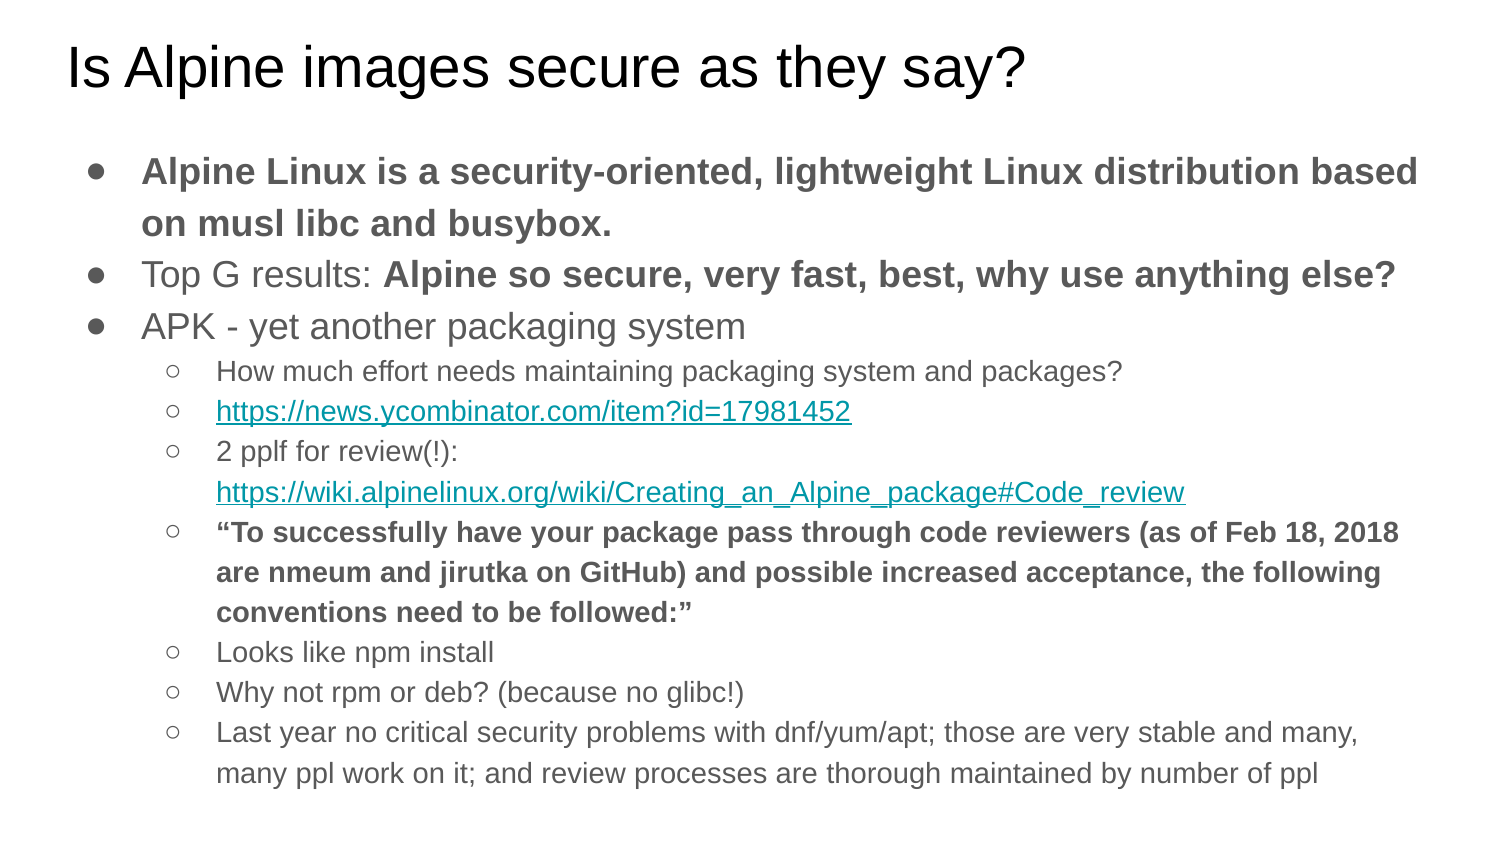

# Is Alpine images secure as they say?
Alpine Linux is a security-oriented, lightweight Linux distribution based on musl libc and busybox.
Top G results: Alpine so secure, very fast, best, why use anything else?
APK - yet another packaging system
How much effort needs maintaining packaging system and packages?
https://news.ycombinator.com/item?id=17981452
2 pplf for review(!): https://wiki.alpinelinux.org/wiki/Creating_an_Alpine_package#Code_review
“To successfully have your package pass through code reviewers (as of Feb 18, 2018 are nmeum and jirutka on GitHub) and possible increased acceptance, the following conventions need to be followed:”
Looks like npm install
Why not rpm or deb? (because no glibc!)
Last year no critical security problems with dnf/yum/apt; those are very stable and many, many ppl work on it; and review processes are thorough maintained by number of ppl